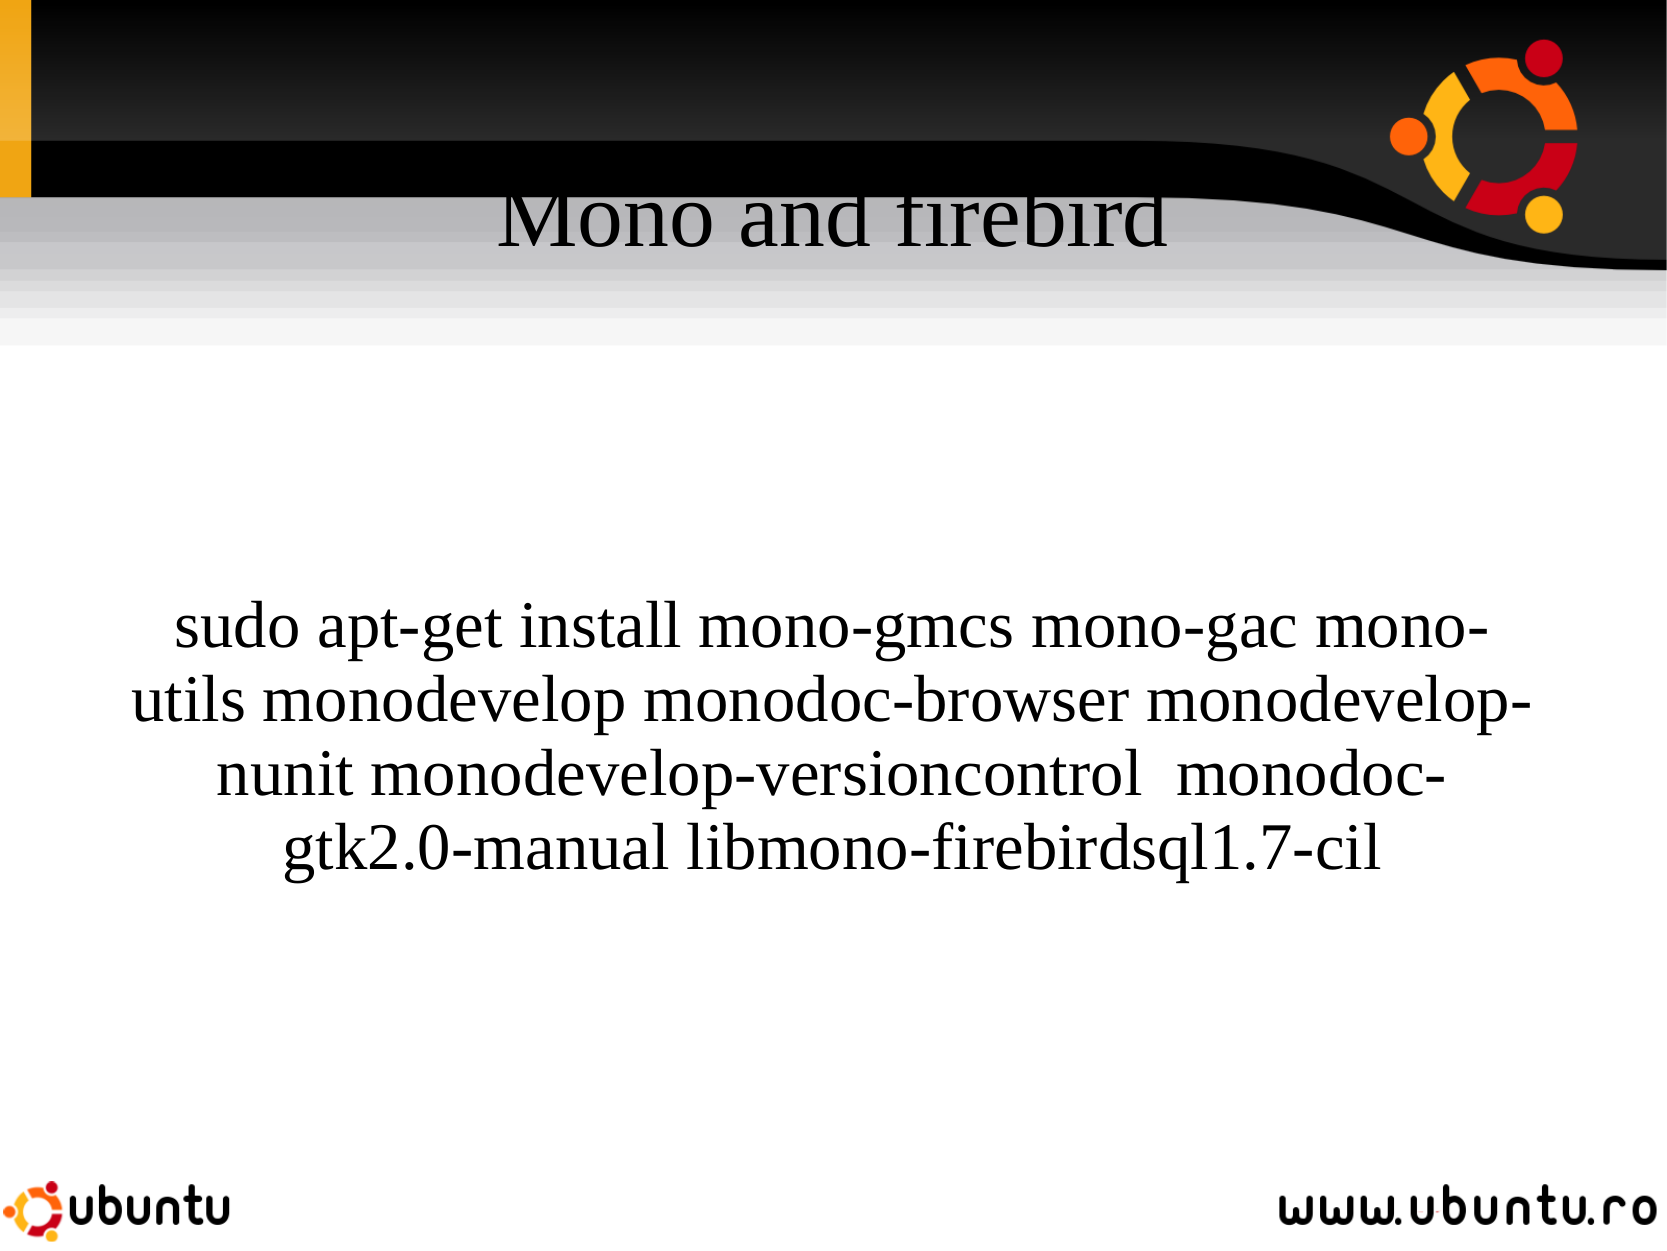

# Mono and firebird
sudo apt-get install mono-gmcs mono-gac mono-utils monodevelop monodoc-browser monodevelop-nunit monodevelop-versioncontrol  monodoc-gtk2.0-manual libmono-firebirdsql1.7-cil